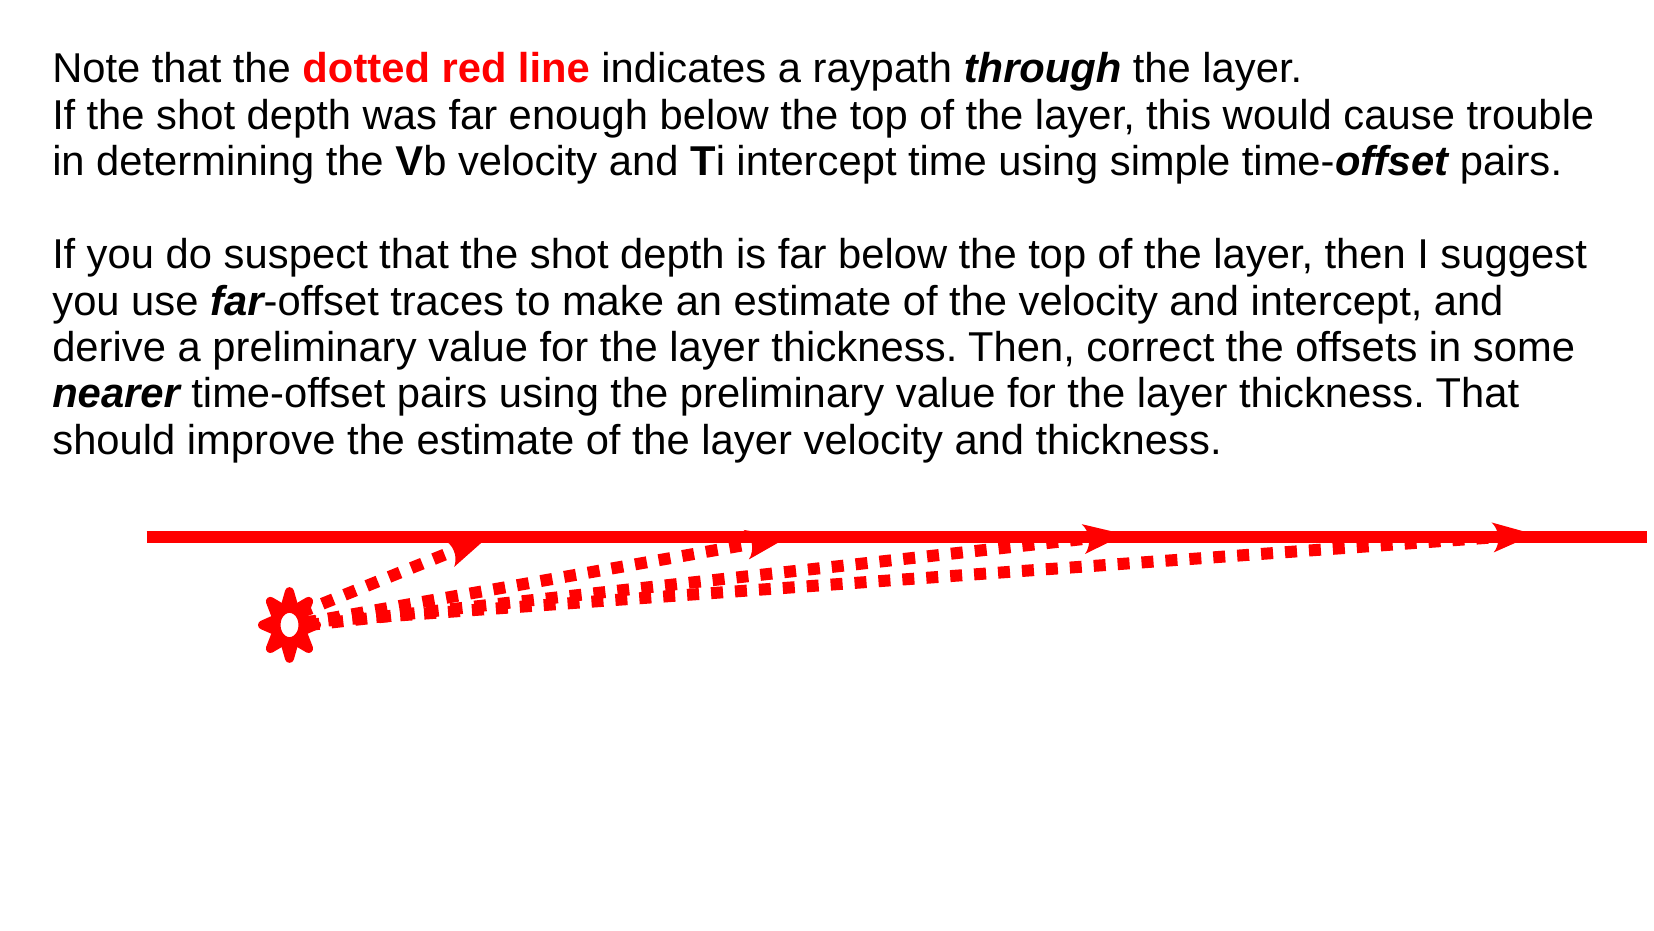

Note that the dotted red line indicates a raypath through the layer.
If the shot depth was far enough below the top of the layer, this would cause trouble in determining the Vb velocity and Ti intercept time using simple time-offset pairs.
If you do suspect that the shot depth is far below the top of the layer, then I suggest you use far-offset traces to make an estimate of the velocity and intercept, and derive a preliminary value for the layer thickness. Then, correct the offsets in some nearer time-offset pairs using the preliminary value for the layer thickness. That should improve the estimate of the layer velocity and thickness.